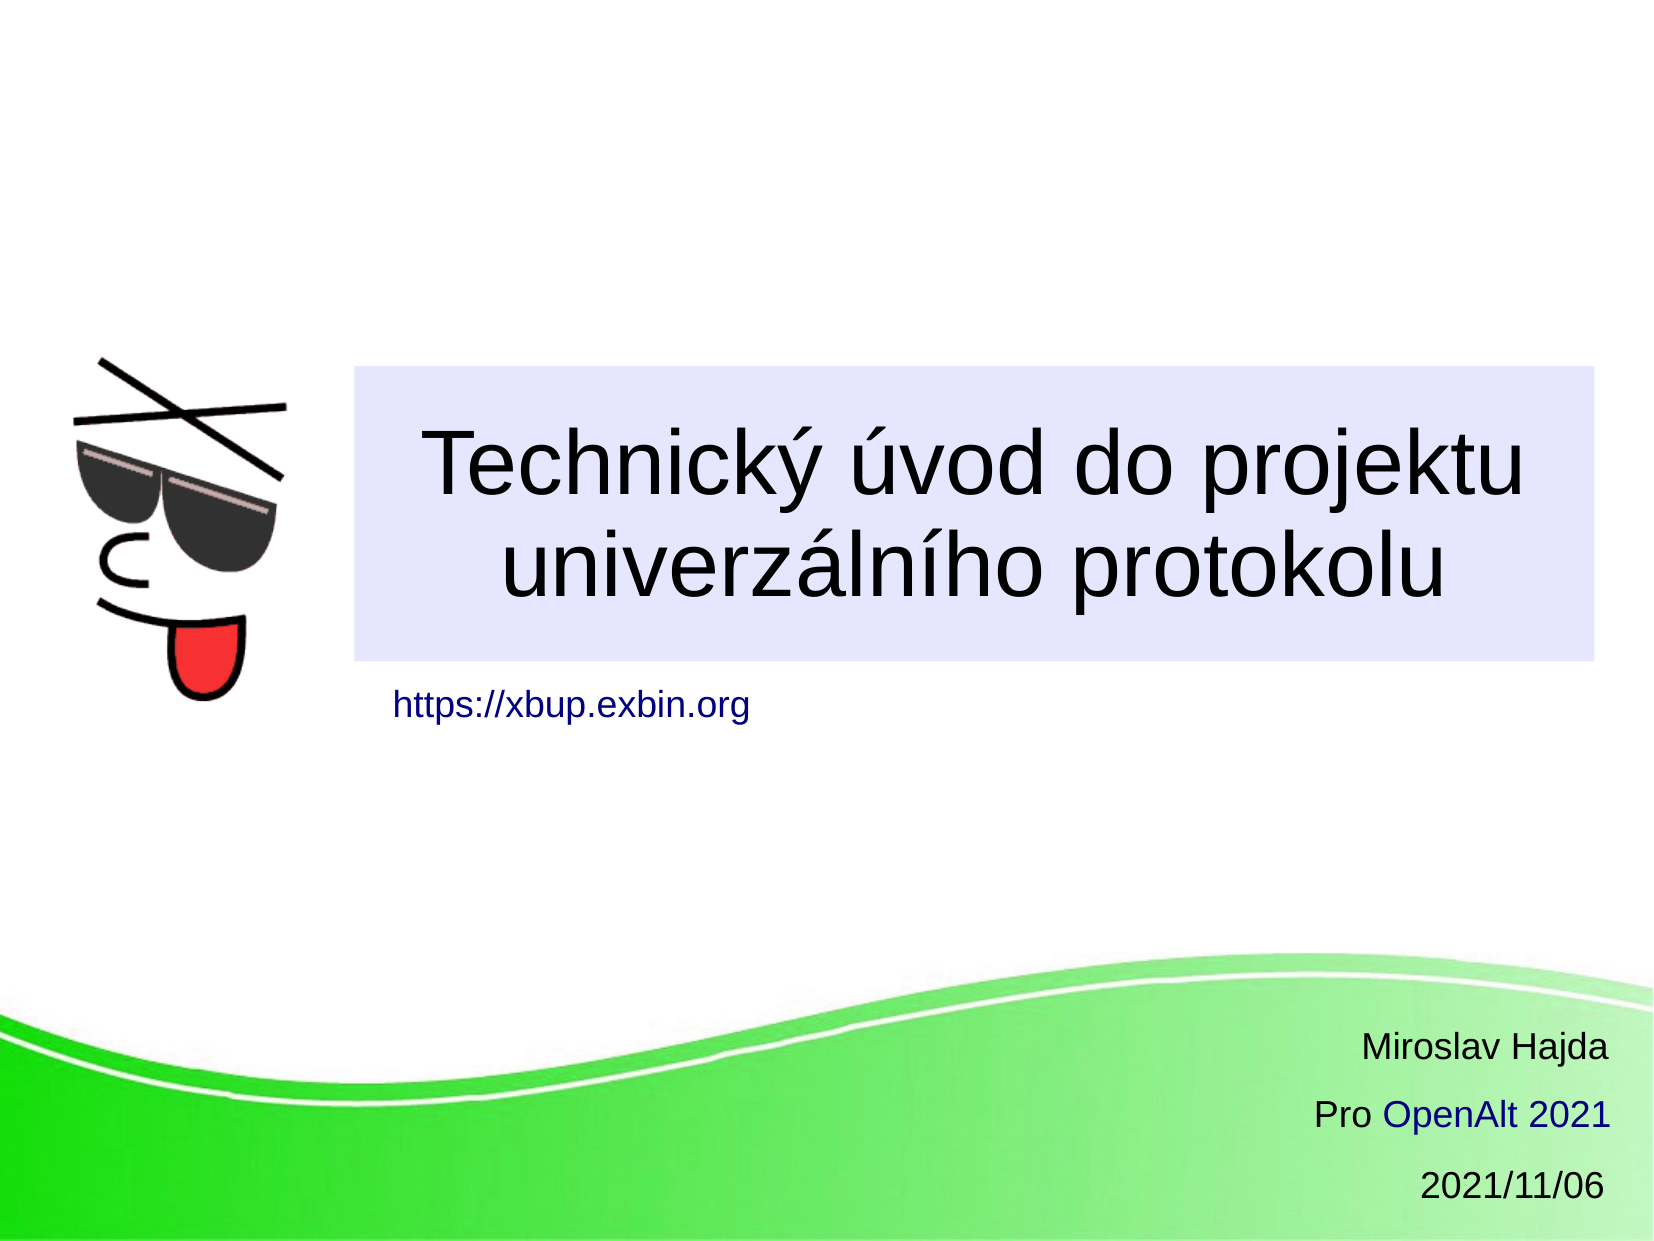

# Technický úvod do projektu univerzálního protokolu
https://xbup.exbin.org
Miroslav Hajda
Pro OpenAlt 2021
2021/11/06